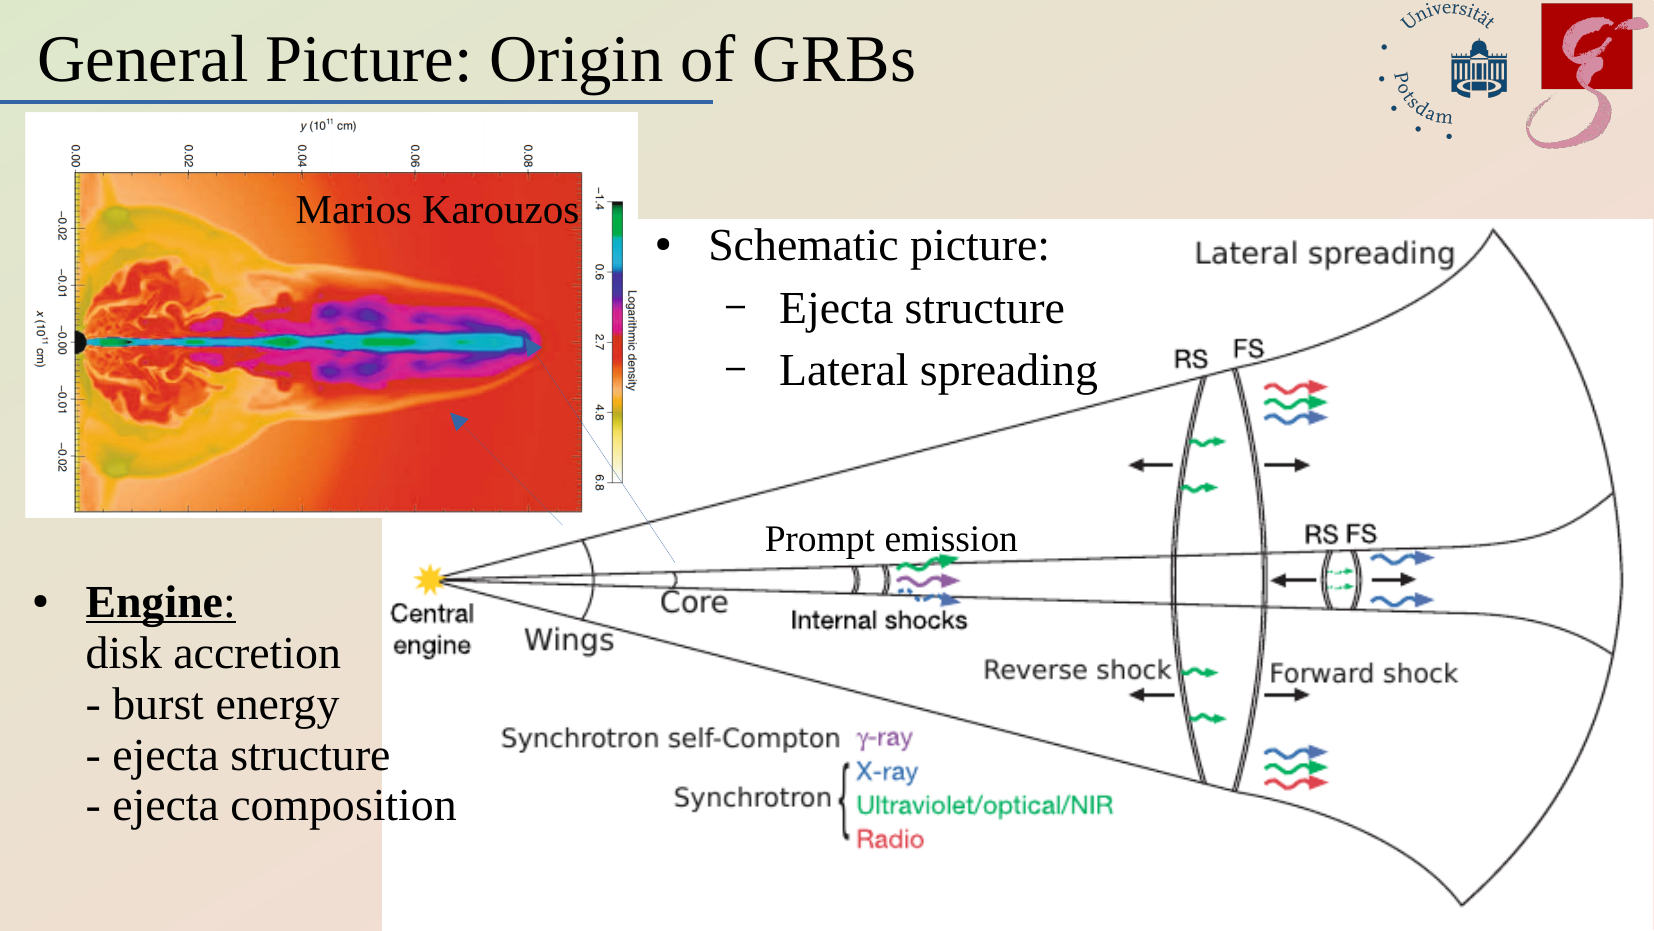

# General Picture: Origin of GRBs
Marios Karouzos
Simulation
Schematic picture:
Ejecta structure
Lateral spreading
Prompt emission
Engine:
disk accretion
- burst energy
- ejecta structure
- ejecta composition